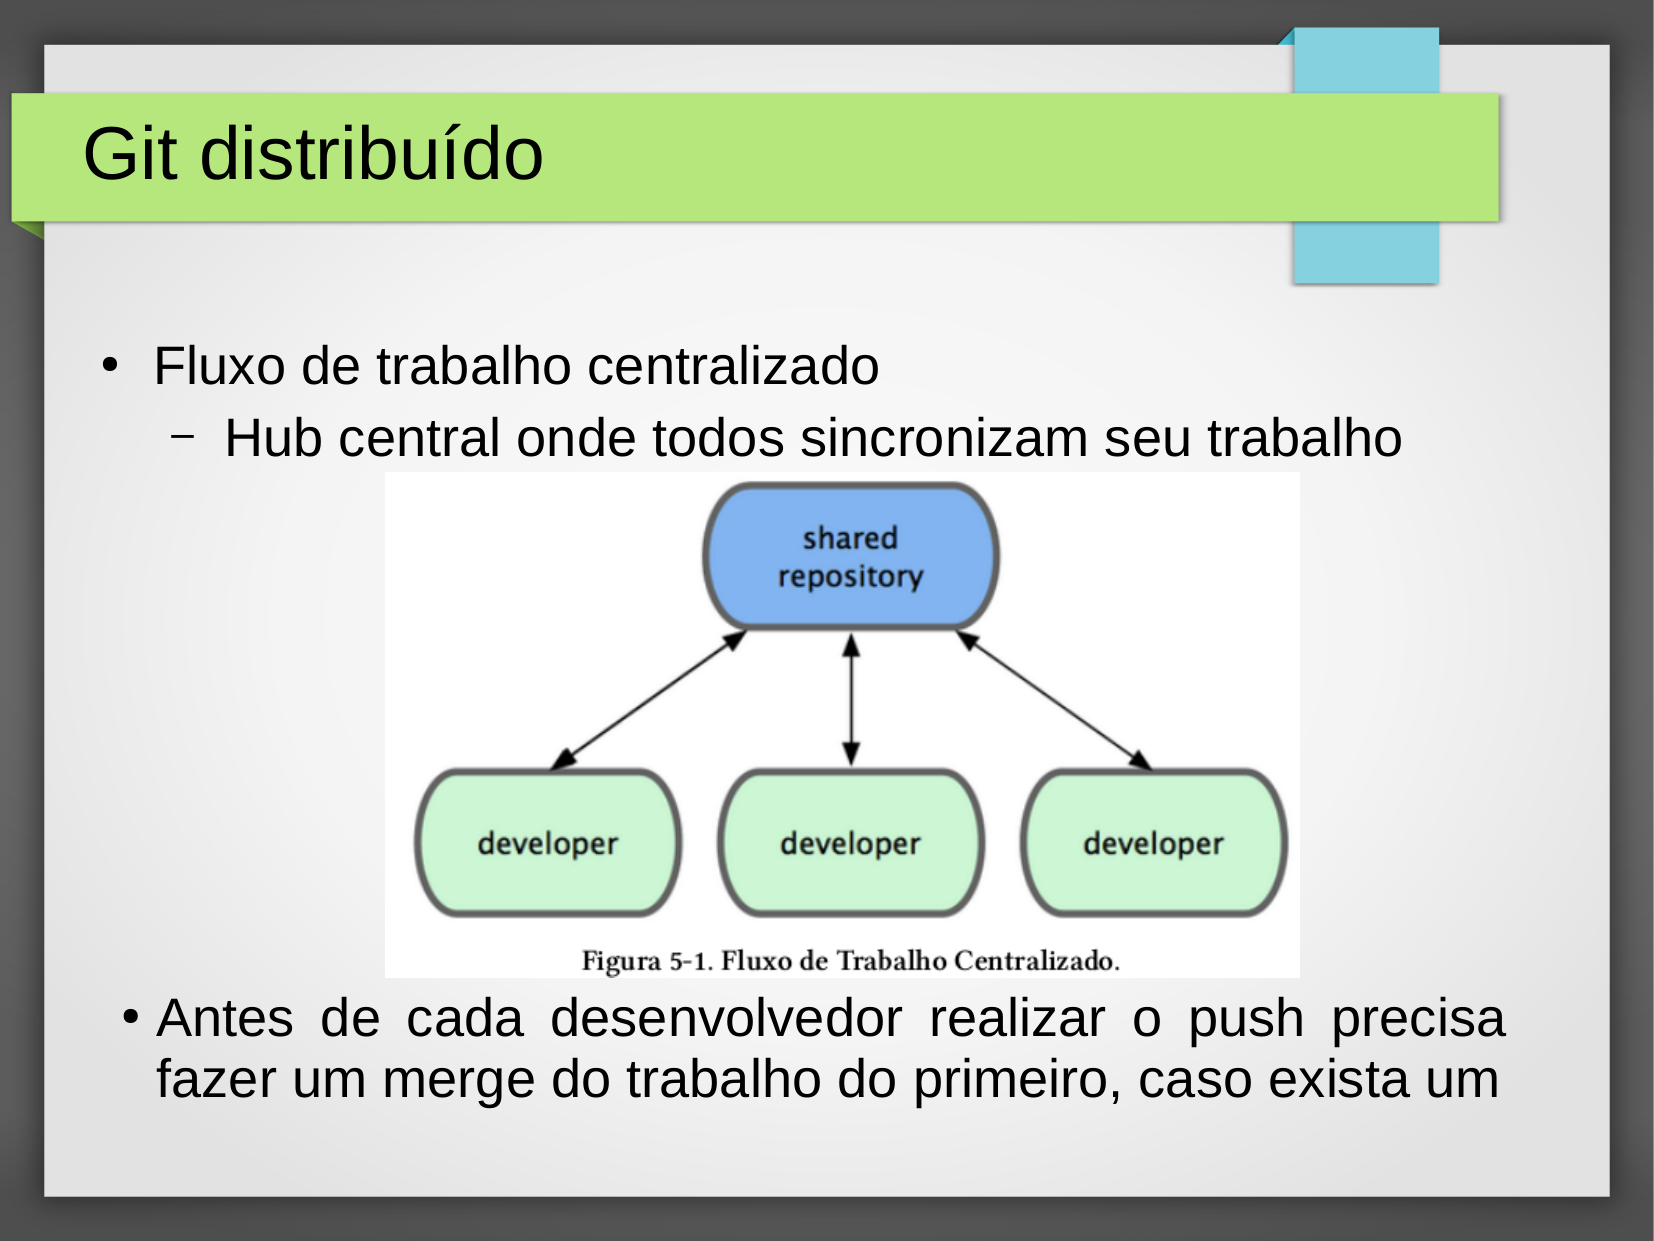

# Git distribuído
Fluxo de trabalho centralizado
Hub central onde todos sincronizam seu trabalho
Antes de cada desenvolvedor realizar o push precisa fazer um merge do trabalho do primeiro, caso exista um